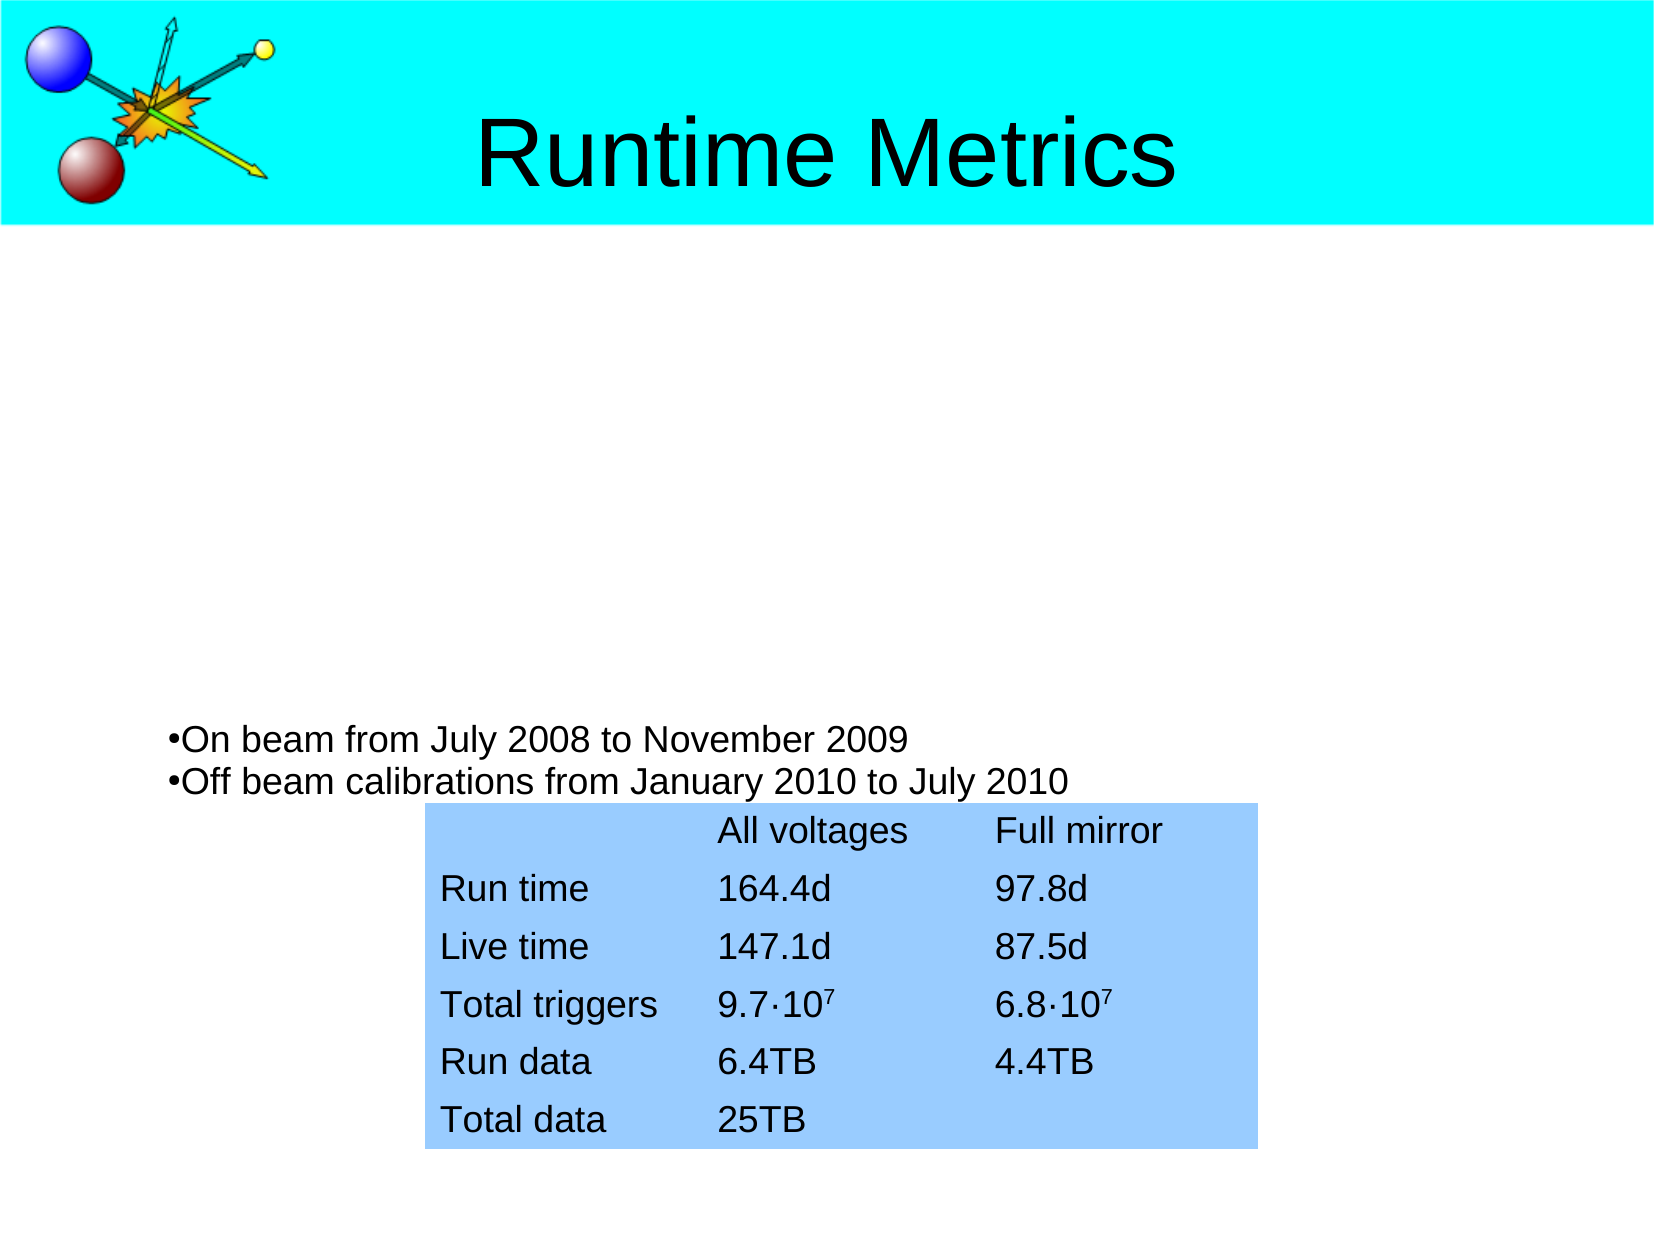

# Runtime Metrics
On beam from July 2008 to November 2009
Off beam calibrations from January 2010 to July 2010
| | All voltages | Full mirror |
| --- | --- | --- |
| Run time | 164.4d | 97.8d |
| Live time | 147.1d | 87.5d |
| Total triggers | 9.7·107 | 6.8·107 |
| Run data | 6.4TB | 4.4TB |
| Total data | 25TB | |